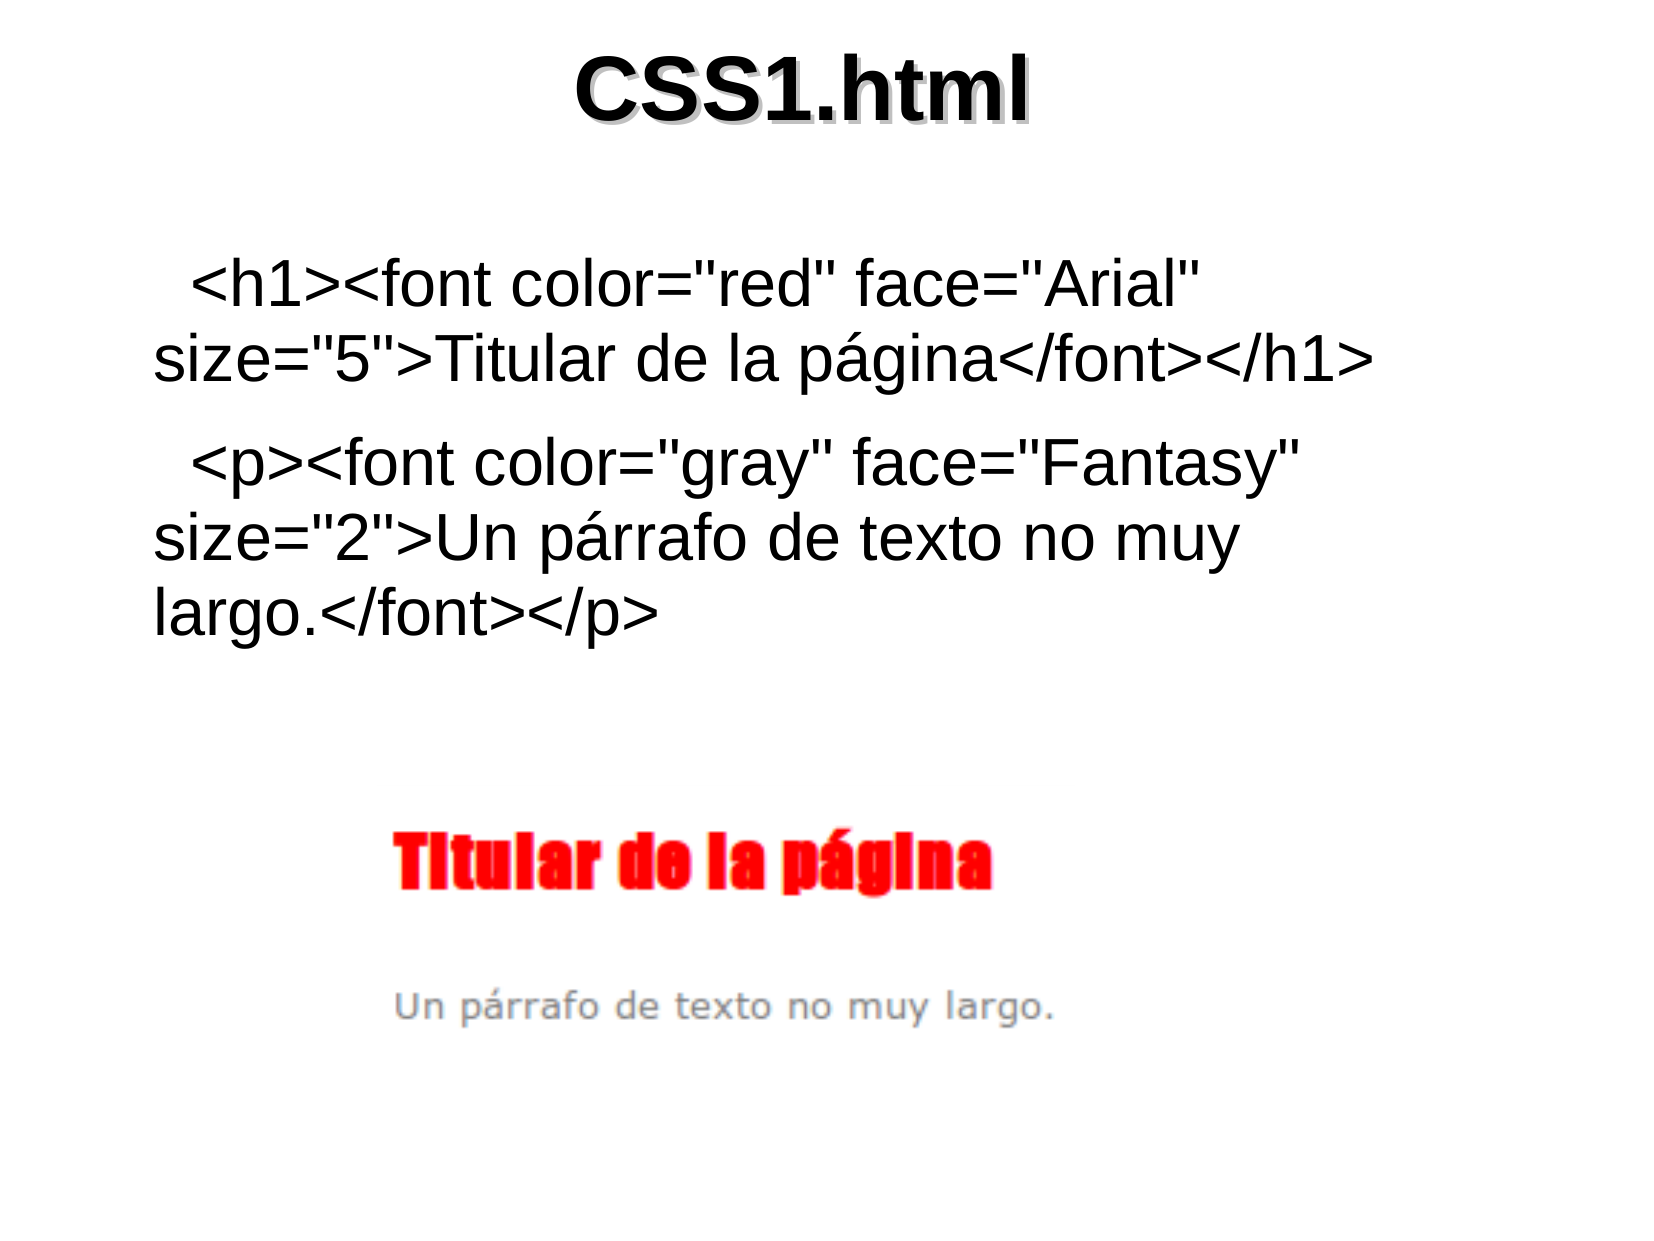

CSS1.html
# <h1><font color="red" face="Arial" size="5">Titular de la página</font></h1>
 <p><font color="gray" face="Fantasy" size="2">Un párrafo de texto no muy largo.</font></p>